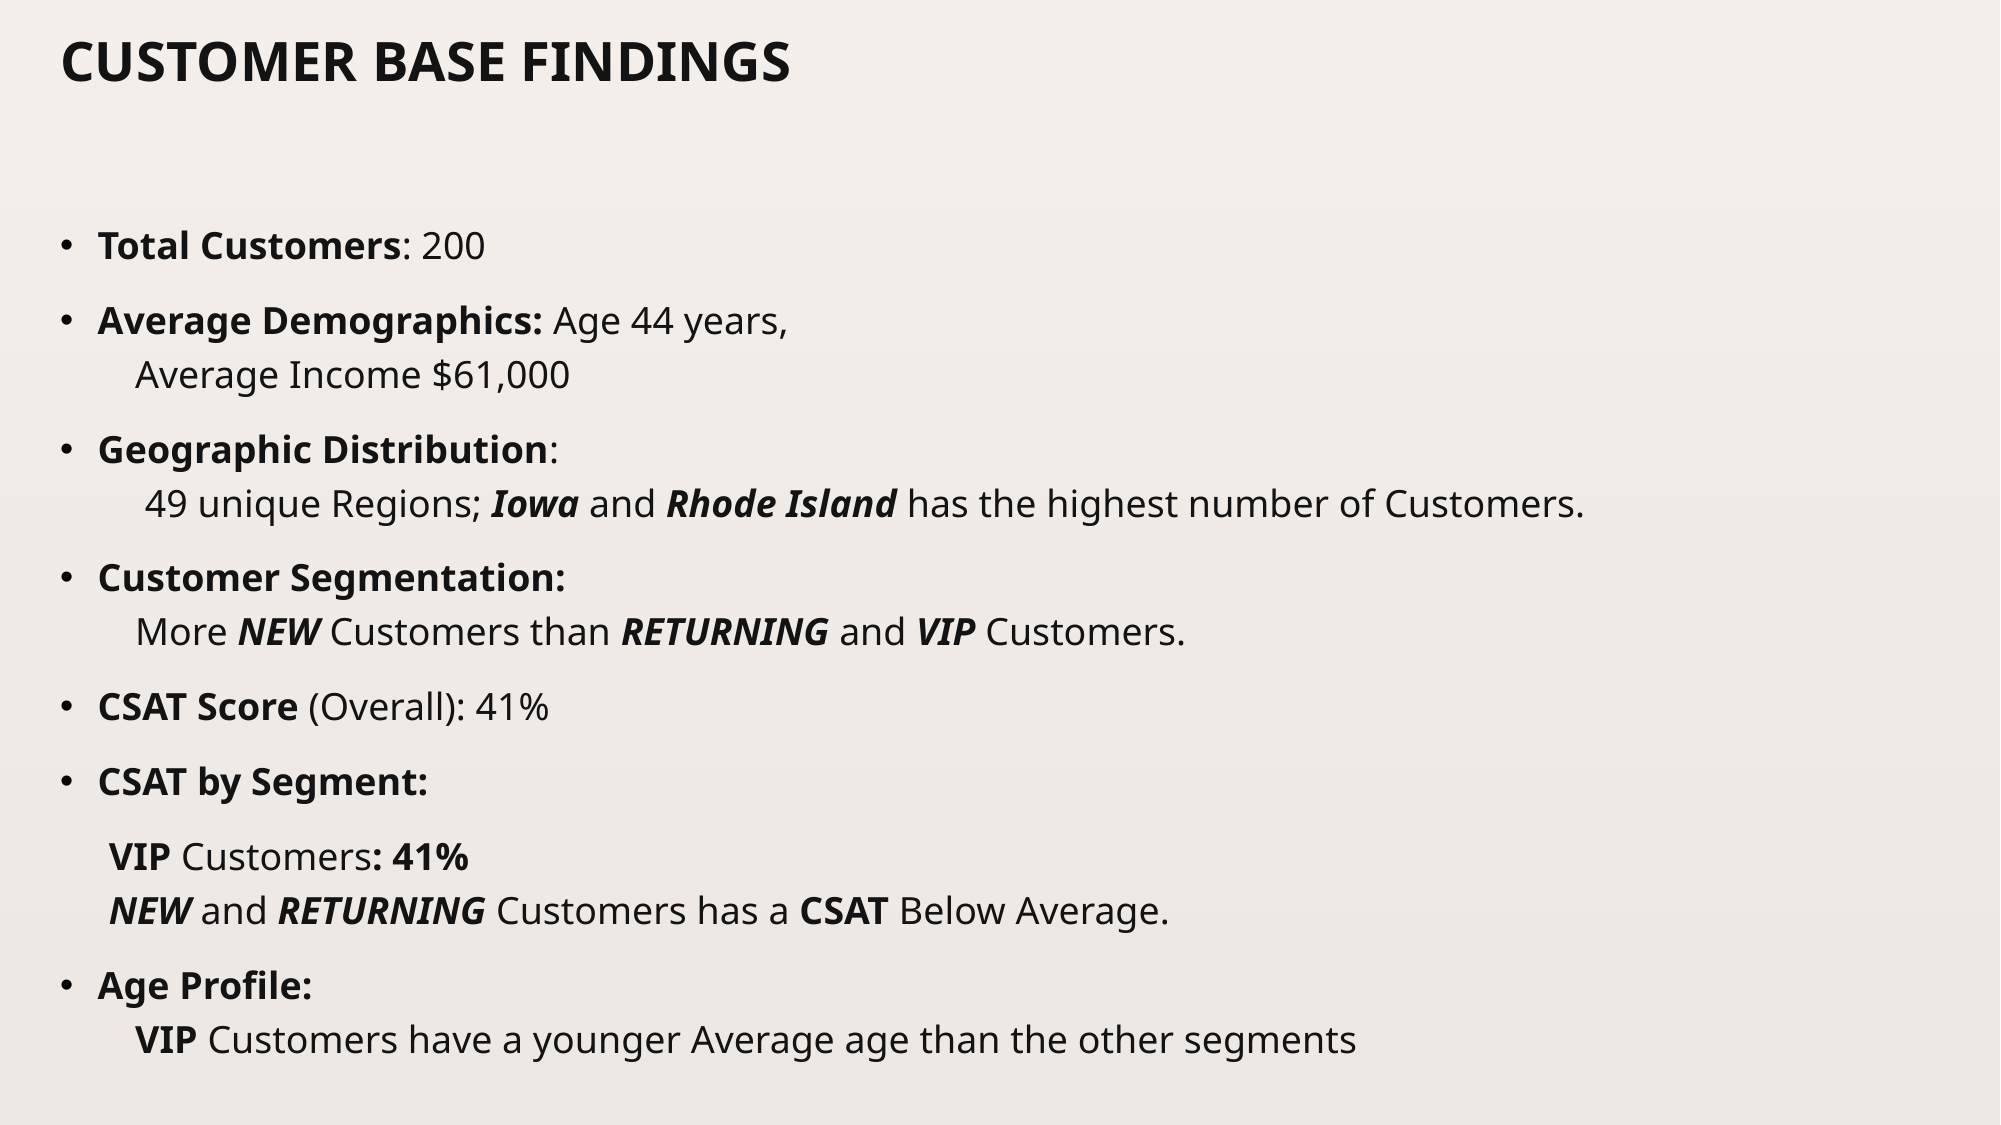

# CUSTOMER BASE FINDINGS
Total Customers: 200
Average Demographics: Age 44 years,
Average Income $61,000
Geographic Distribution:
 49 unique Regions; Iowa and Rhode Island has the highest number of Customers.
Customer Segmentation:
More NEW Customers than RETURNING and VIP Customers.
CSAT Score (Overall): 41%
CSAT by Segment:
 VIP Customers: 41%
 NEW and RETURNING Customers has a CSAT Below Average.
Age Profile:
VIP Customers have a younger Average age than the other segments